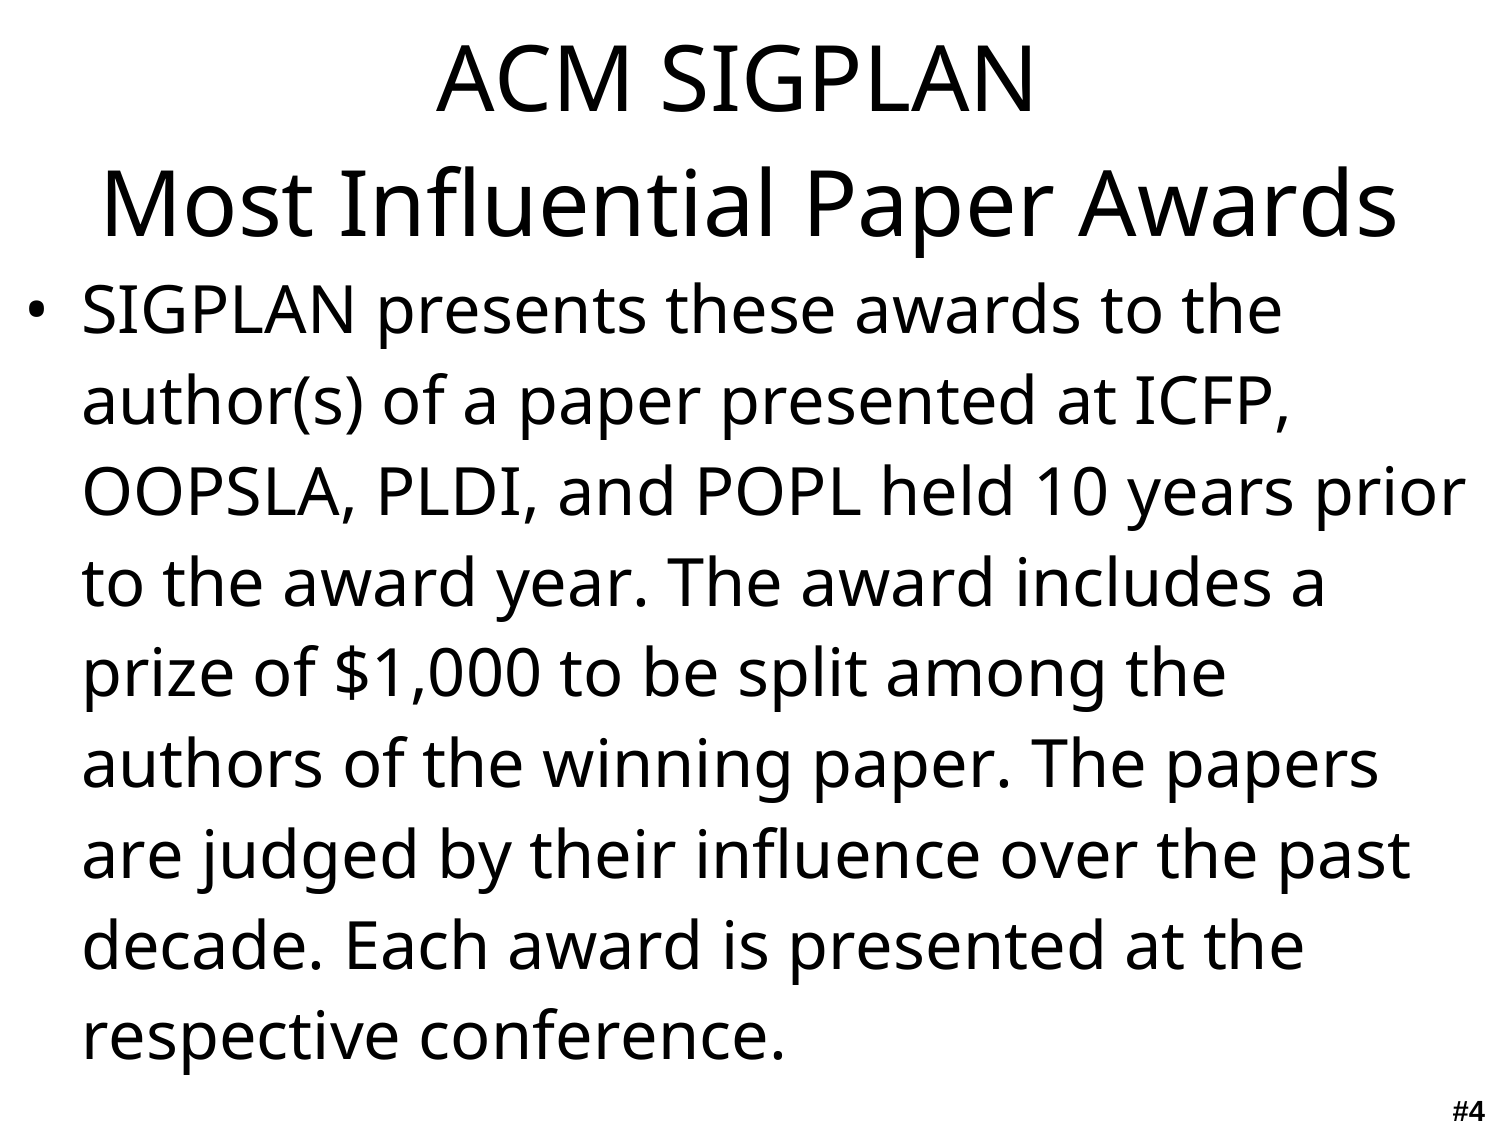

# ACM SIGPLAN Most Influential Paper Awards
SIGPLAN presents these awards to the author(s) of a paper presented at ICFP, OOPSLA, PLDI, and POPL held 10 years prior to the award year. The award includes a prize of $1,000 to be split among the authors of the winning paper. The papers are judged by their influence over the past decade. Each award is presented at the respective conference.
4